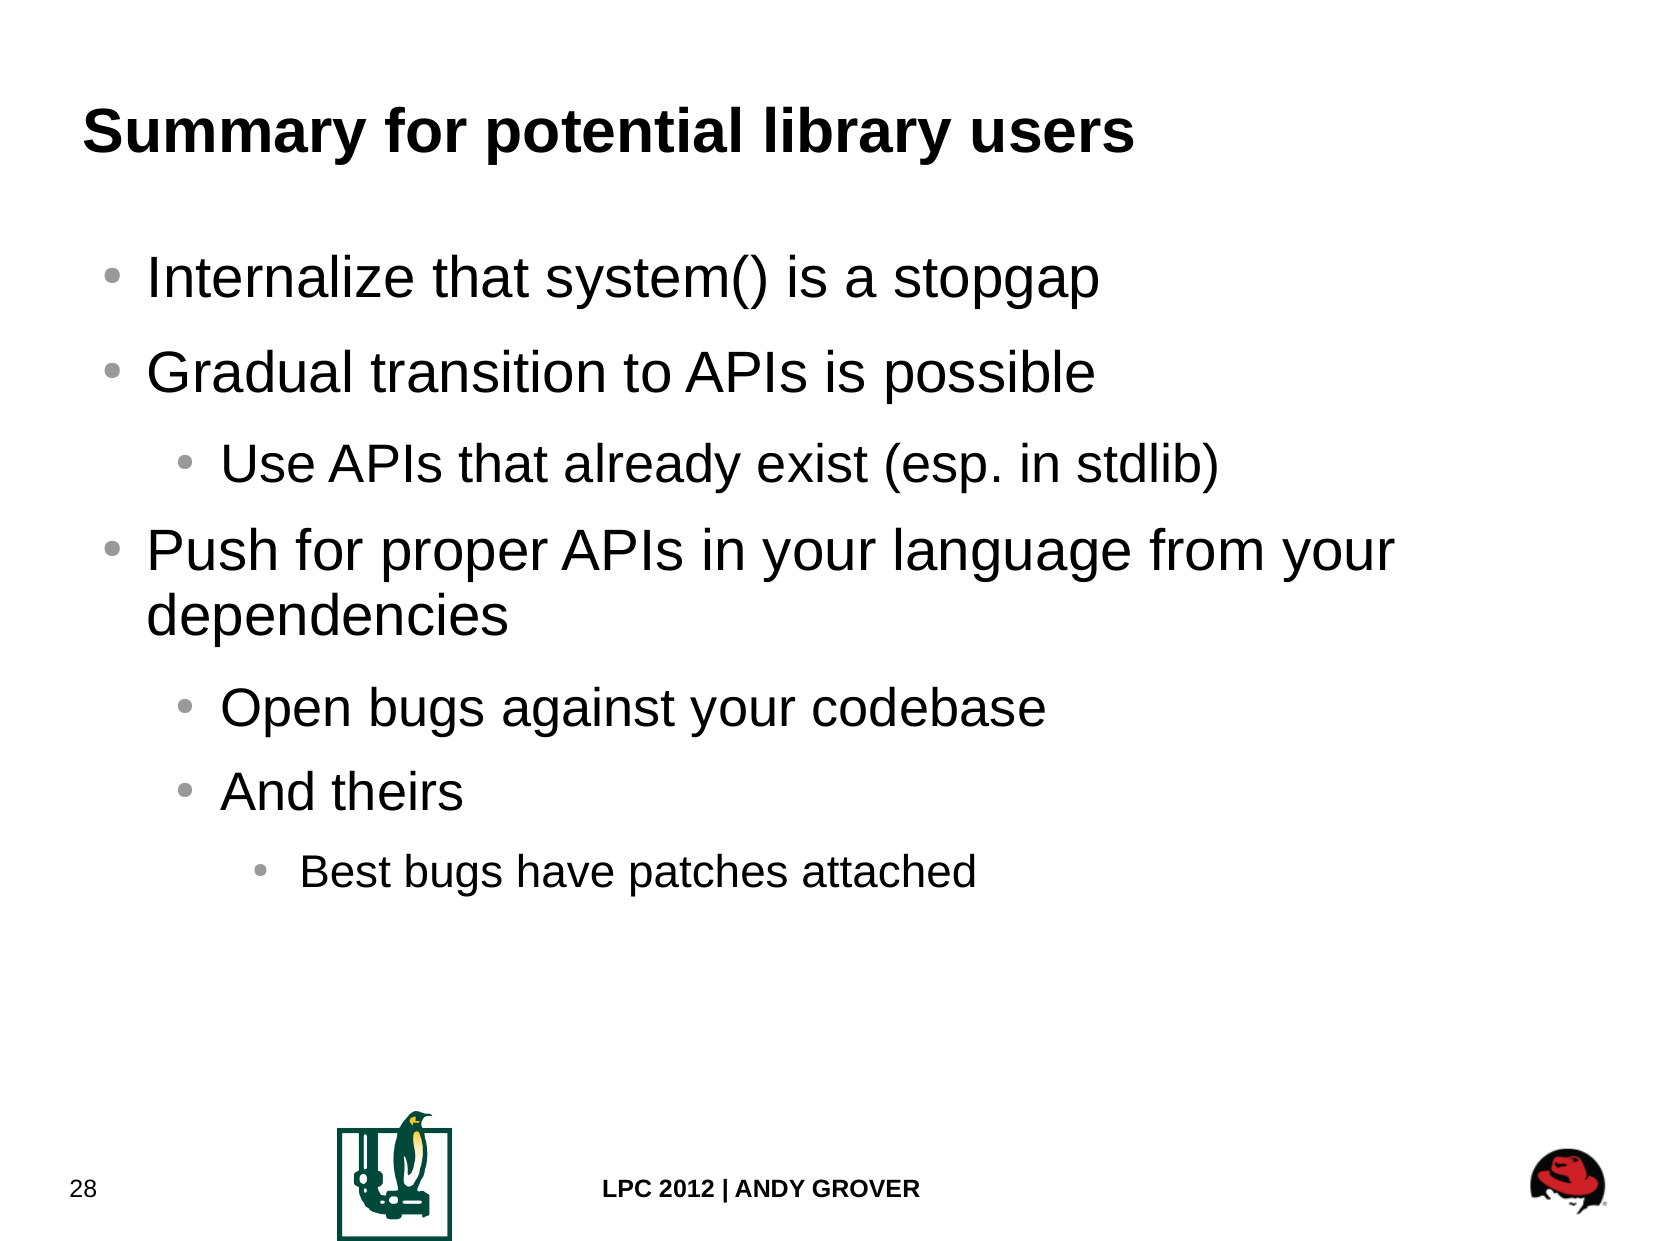

# Summary for potential library users
Internalize that system() is a stopgap
Gradual transition to APIs is possible
Use APIs that already exist (esp. in stdlib)
Push for proper APIs in your language from your dependencies
Open bugs against your codebase
And theirs
Best bugs have patches attached